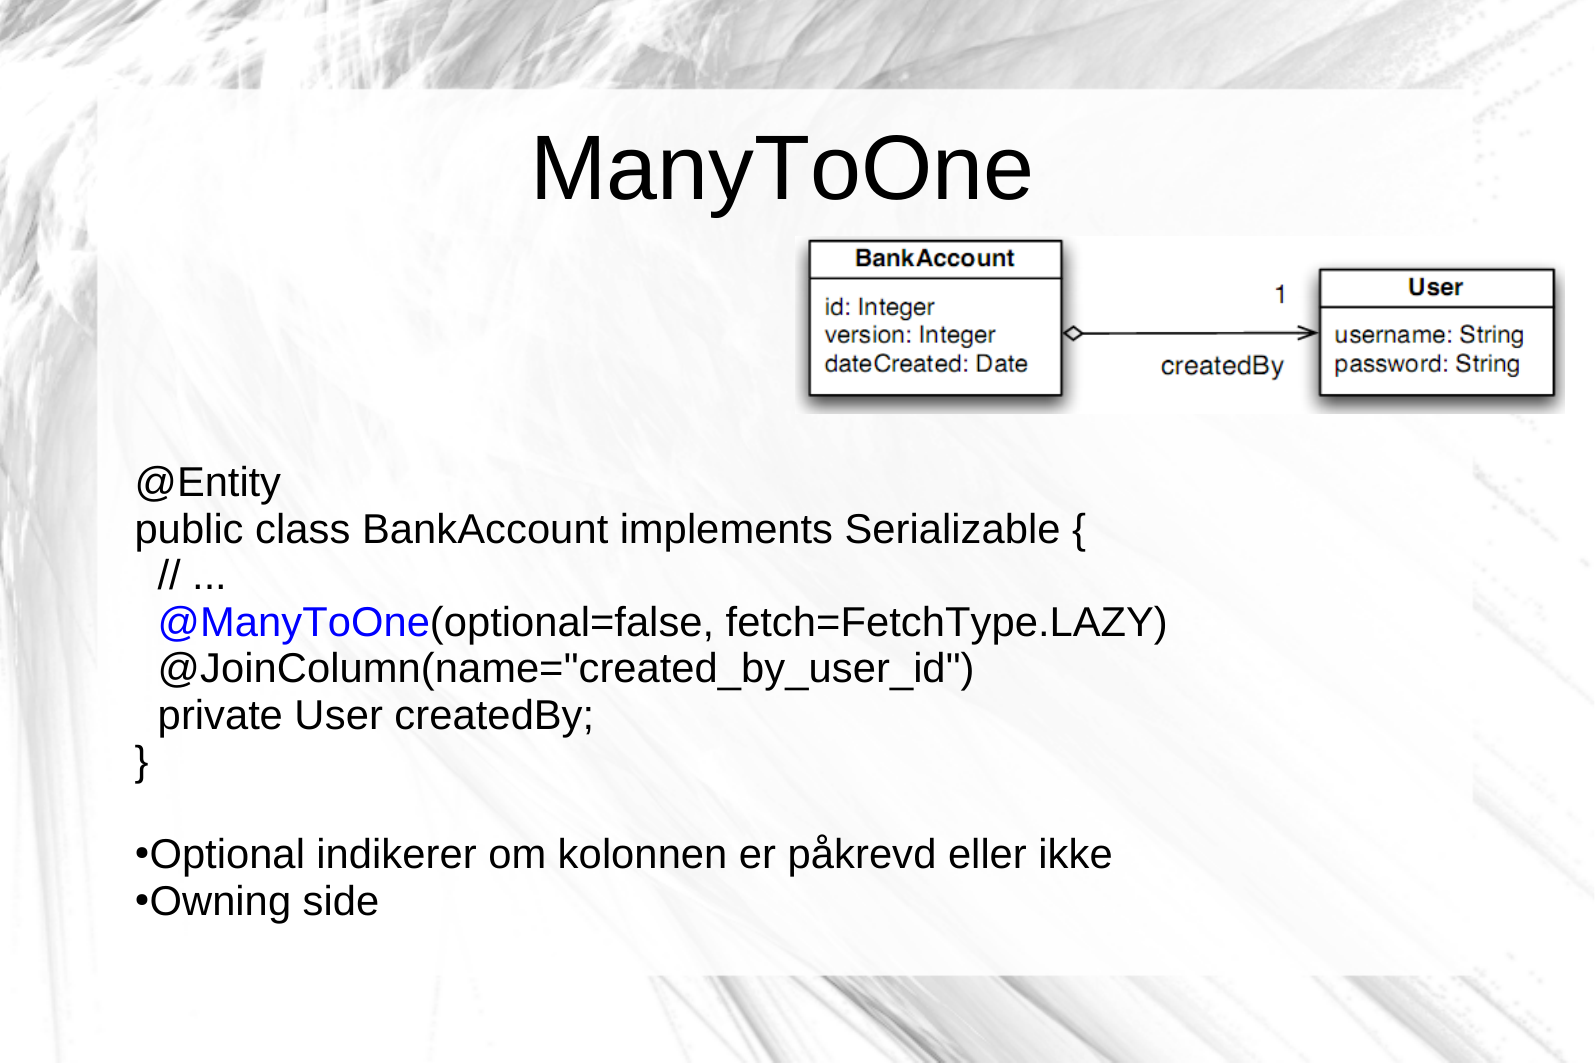

# ManyToOne
@Entity
public class BankAccount implements Serializable {
 // ...
 @ManyToOne(optional=false, fetch=FetchType.LAZY)
 @JoinColumn(name="created_by_user_id")
 private User createdBy;
}
Optional indikerer om kolonnen er påkrevd eller ikke
Owning side